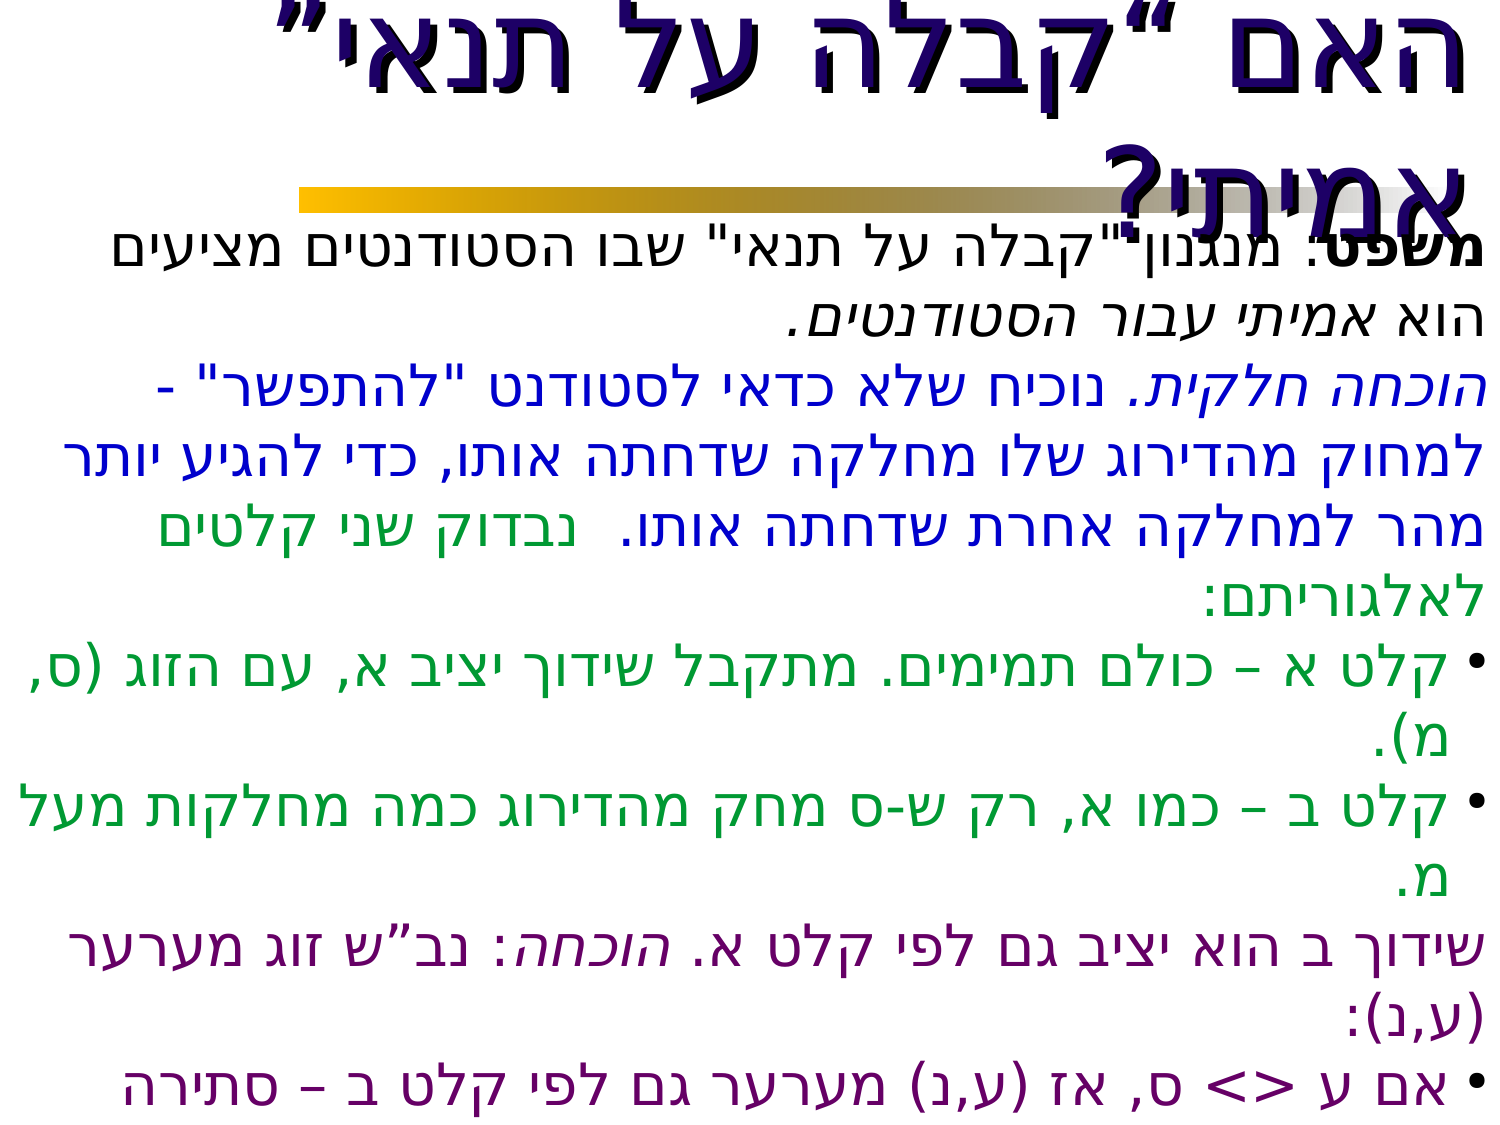

# האם “קבלה על תנאי” אמיתי?
משפט: מנגנון "קבלה על תנאי" שבו הסטודנטים מציעים הוא אמיתי עבור הסטודנטים.
הוכחה חלקית. נוכיח שלא כדאי לסטודנט "להתפשר" - למחוק מהדירוג שלו מחלקה שדחתה אותו, כדי להגיע יותר מהר למחלקה אחרת שדחתה אותו. נבדוק שני קלטים לאלגוריתם:
קלט א – כולם תמימים. מתקבל שידוך יציב א, עם הזוג (ס,מ).
קלט ב – כמו א, רק ש-ס מחק מהדירוג כמה מחלקות מעל מ.
שידוך ב הוא יציב גם לפי קלט א. הוכחה: נב”ש זוג מערער (ע,נ):
אם ע <> ס, אז (ע,נ) מערער גם לפי קלט ב – סתירה ליציבות ב.
אם ע=ס וגם ס מעדיף-חלש את מ על נ – כנ”ל.
אם ע=ס וגם ס מעדיף-חזק את נ על מ, אז (ע,נ) מערער גם לפי קלט א – סתירה ליציבות א.
אבל שידוך א הוא היציב הטוב ביותר לסטודנטים! ס לא הרויח.